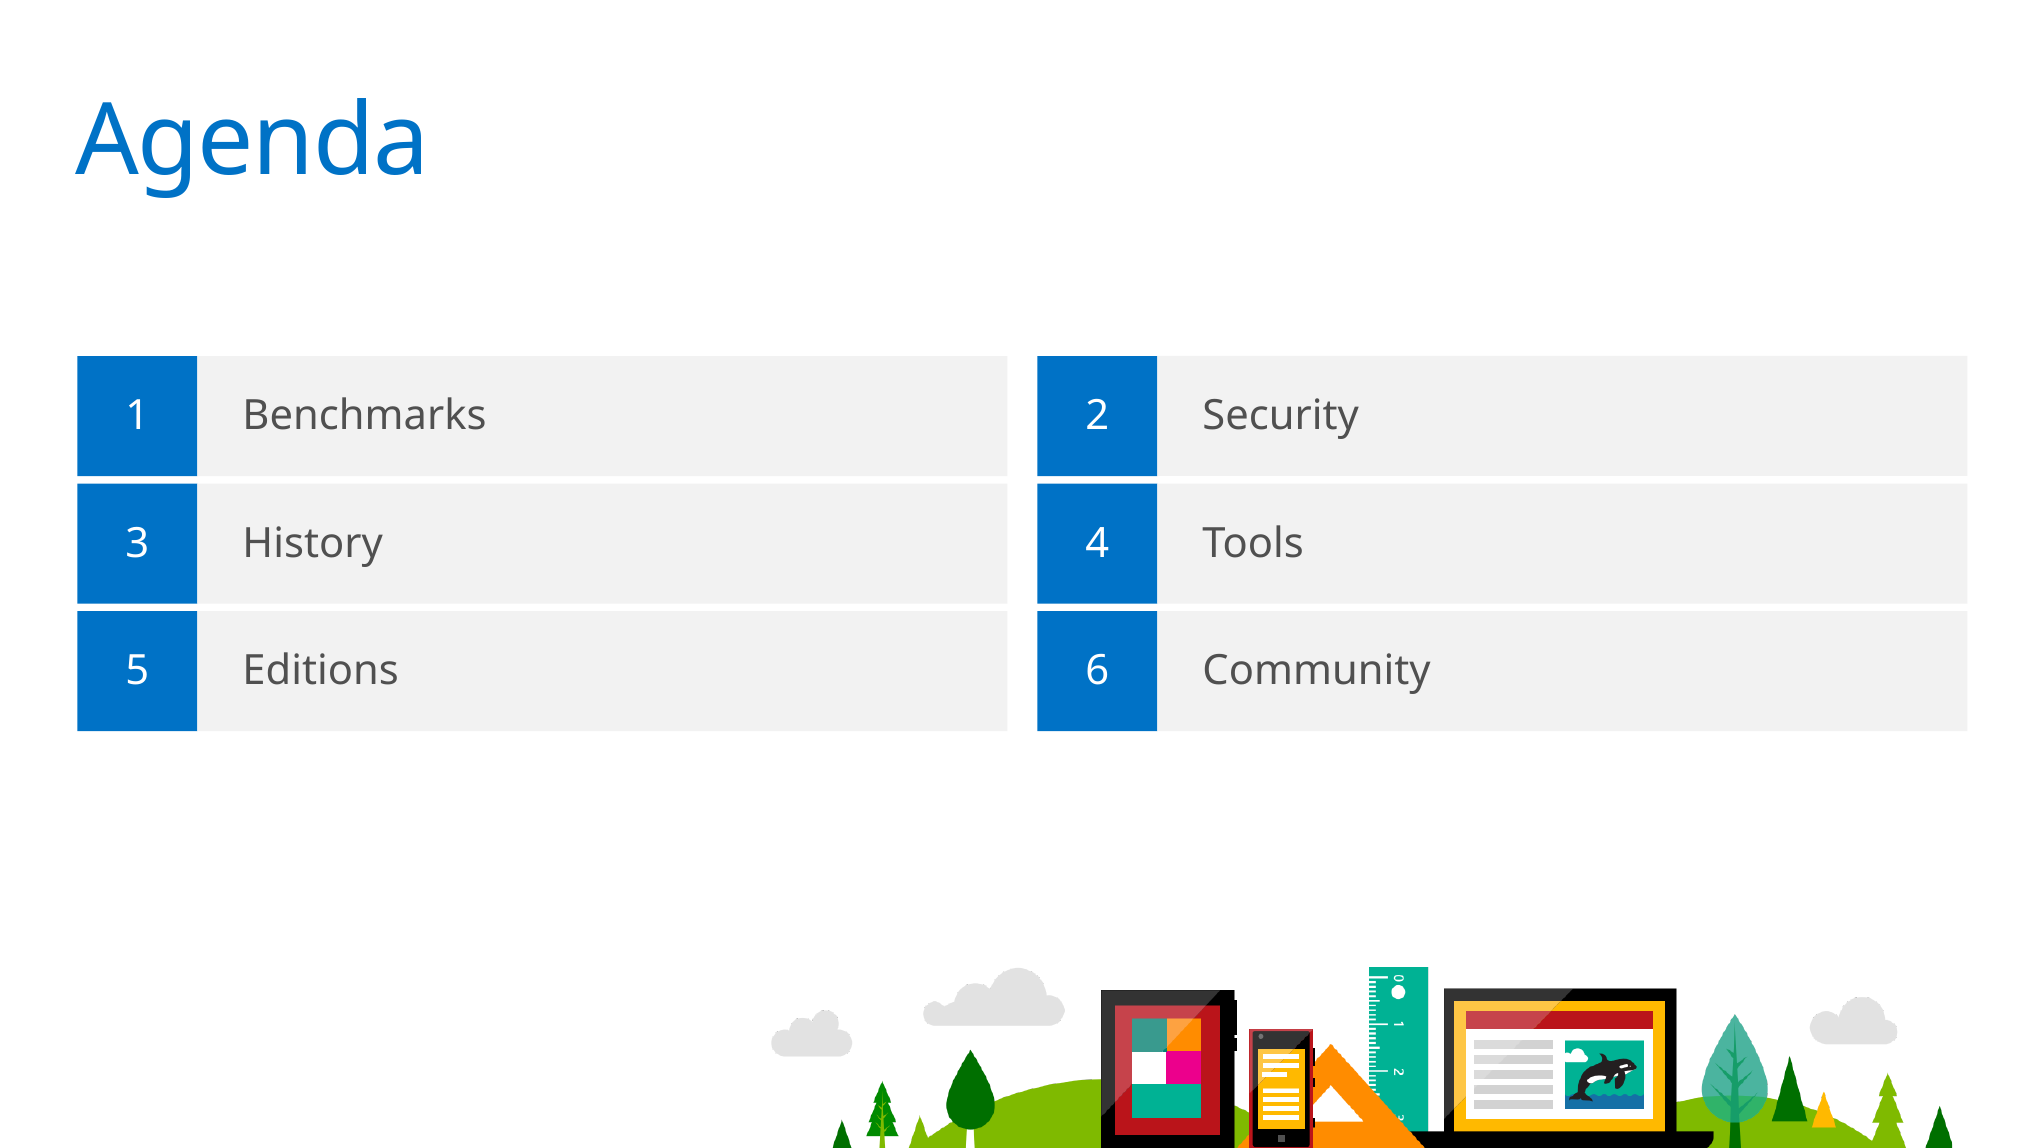

# Agenda
Security
1
Benchmarks
2
3
History
4
Tools
5
Editions
6
Community